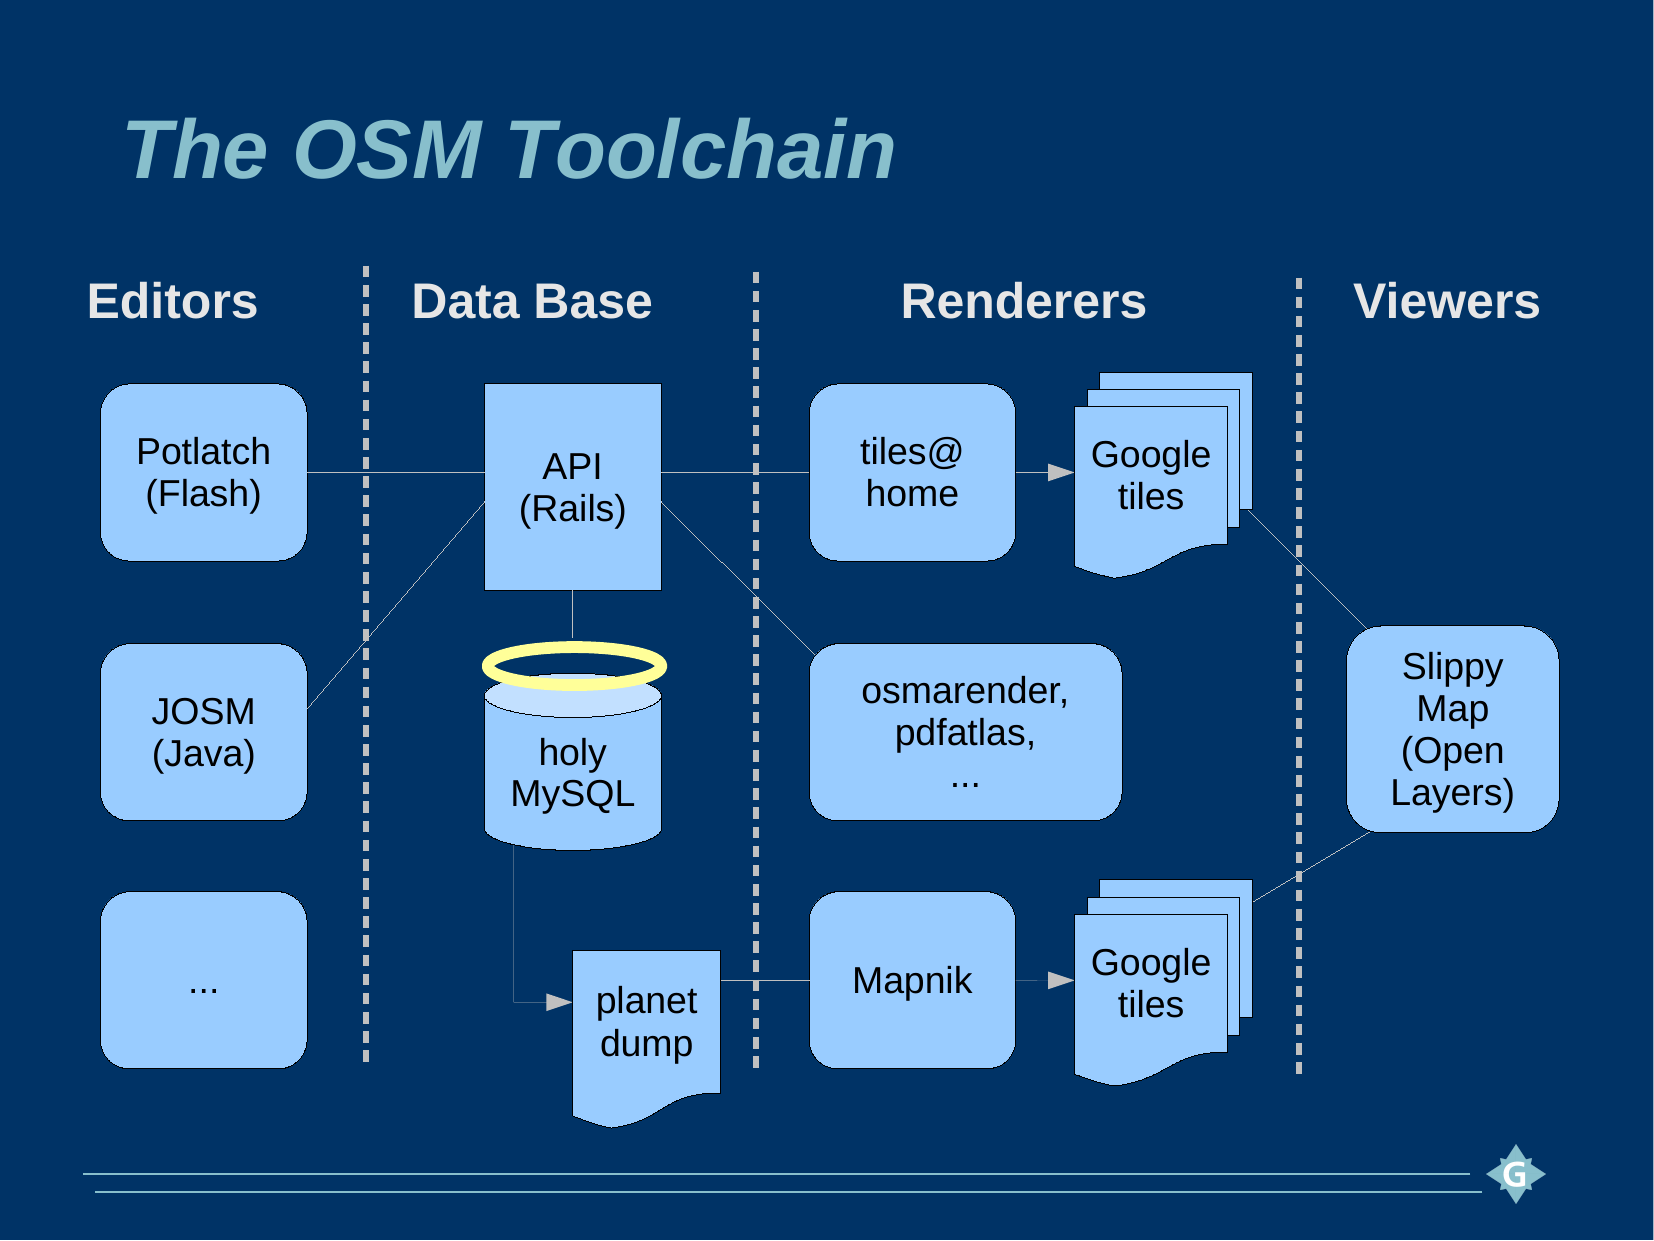

# The OSM Toolchain
Editors
Data Base
Renderers
Viewers
Google
tiles
Potlatch
(Flash)
API
(Rails)
tiles@
home
Slippy
Map
(Open
Layers)
JOSM
(Java)
osmarender,
pdfatlas,
...
holy
MySQL
Google
tiles
...
Mapnik
planet
dump